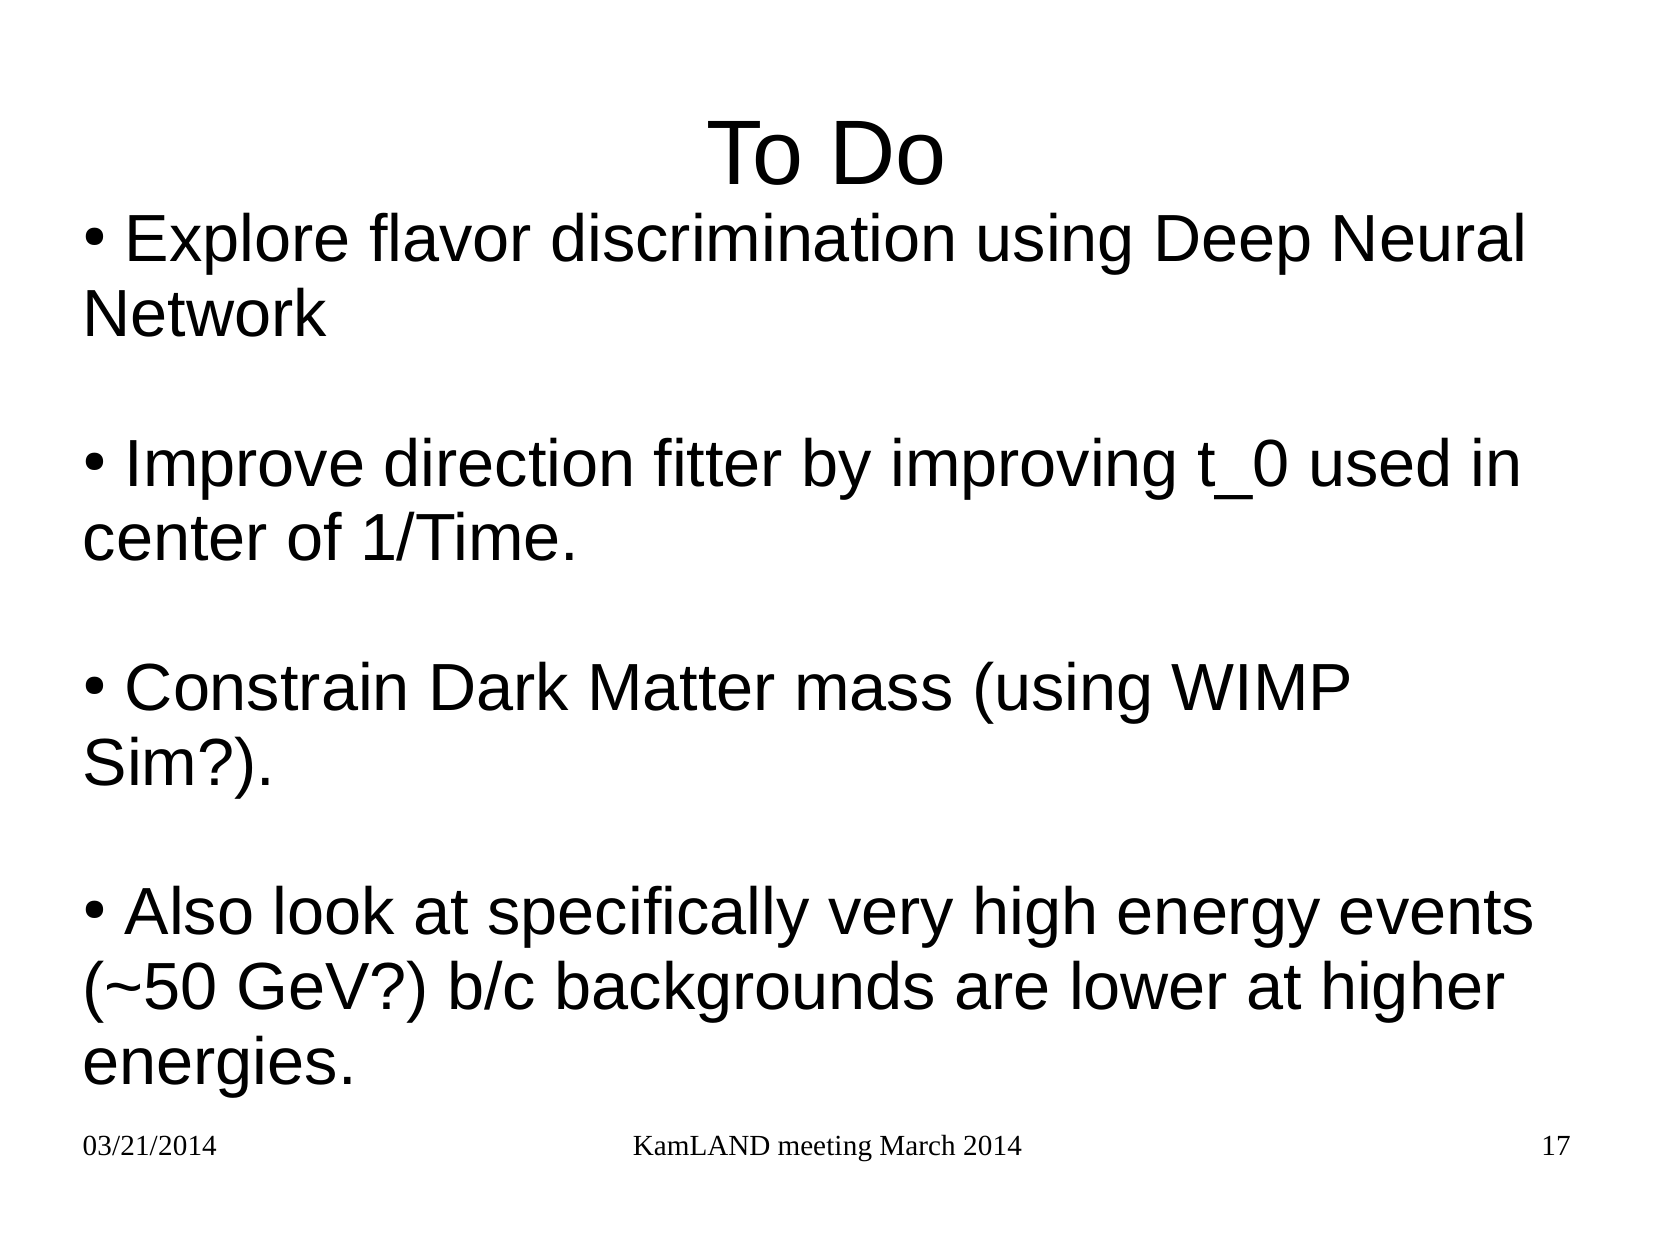

# To Do
 Explore flavor discrimination using Deep Neural Network
 Improve direction fitter by improving t_0 used in center of 1/Time.
 Constrain Dark Matter mass (using WIMP Sim?).
 Also look at specifically very high energy events (~50 GeV?) b/c backgrounds are lower at higher energies.
03/21/2014
KamLAND meeting March 2014
17